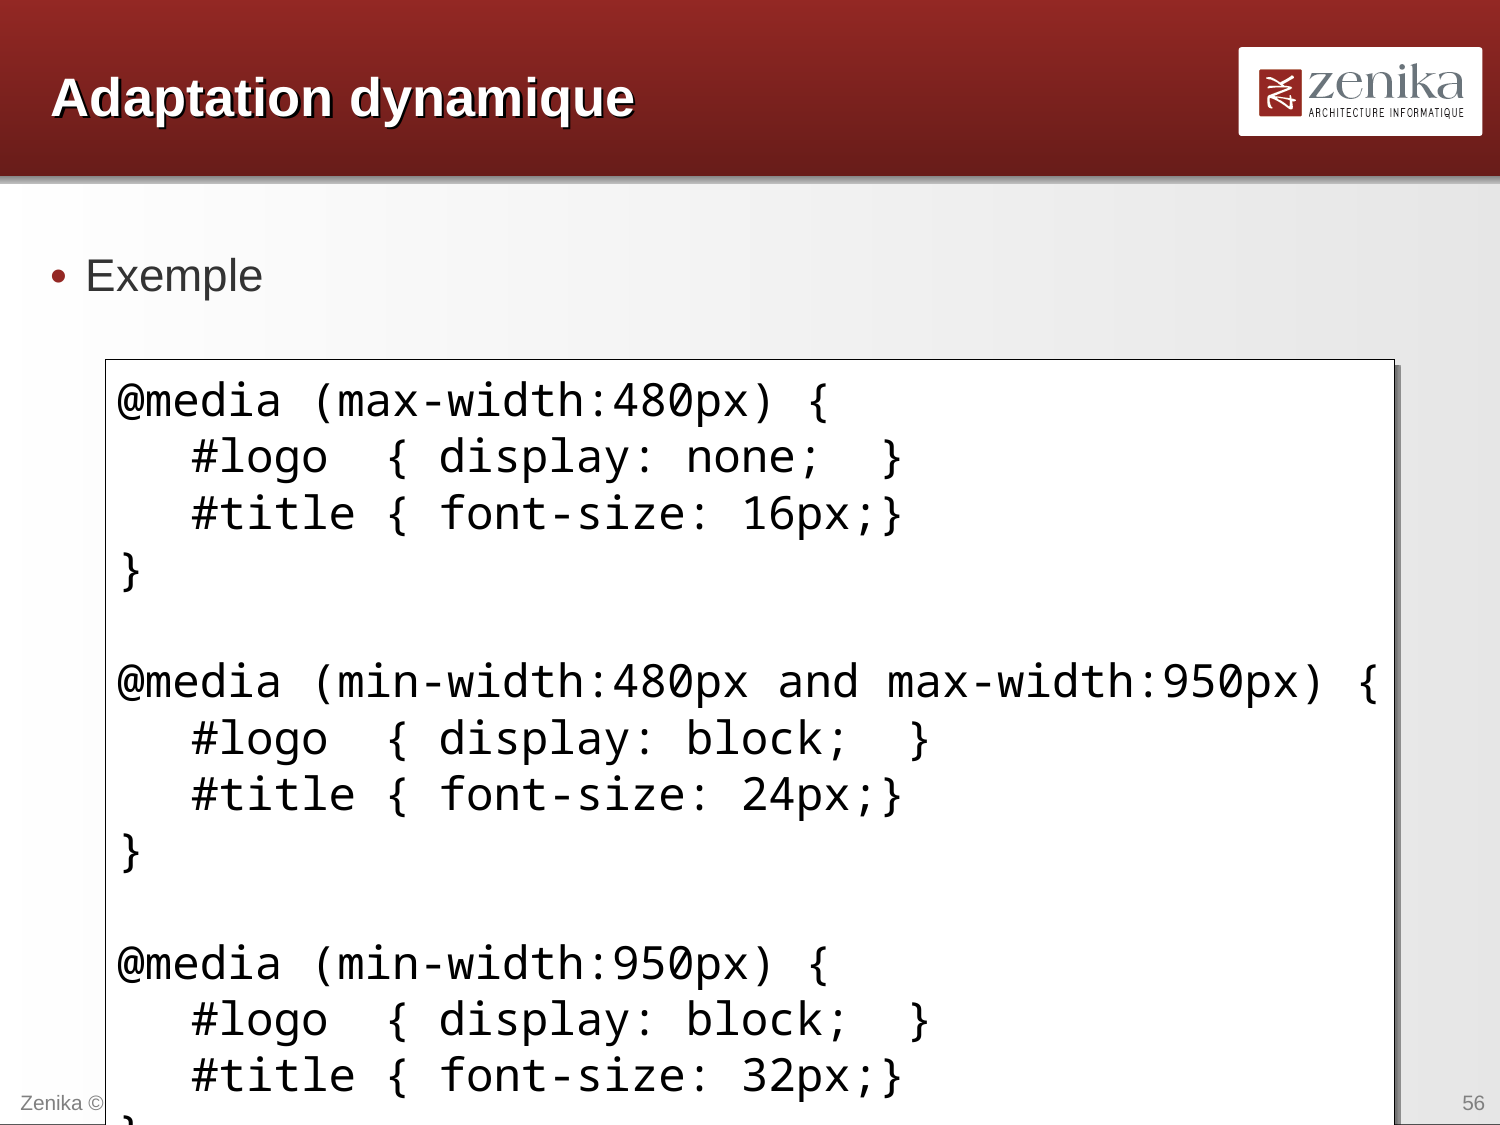

# Adaptation dynamique
Exemple
@media (max-width:480px) {
	#logo { display: none; }
	#title { font-size: 16px;}
}
@media (min-width:480px and max-width:950px) {
	#logo { display: block; }
	#title { font-size: 24px;}
}
@media (min-width:950px) {
	#logo { display: block; }
	#title { font-size: 32px;}
}